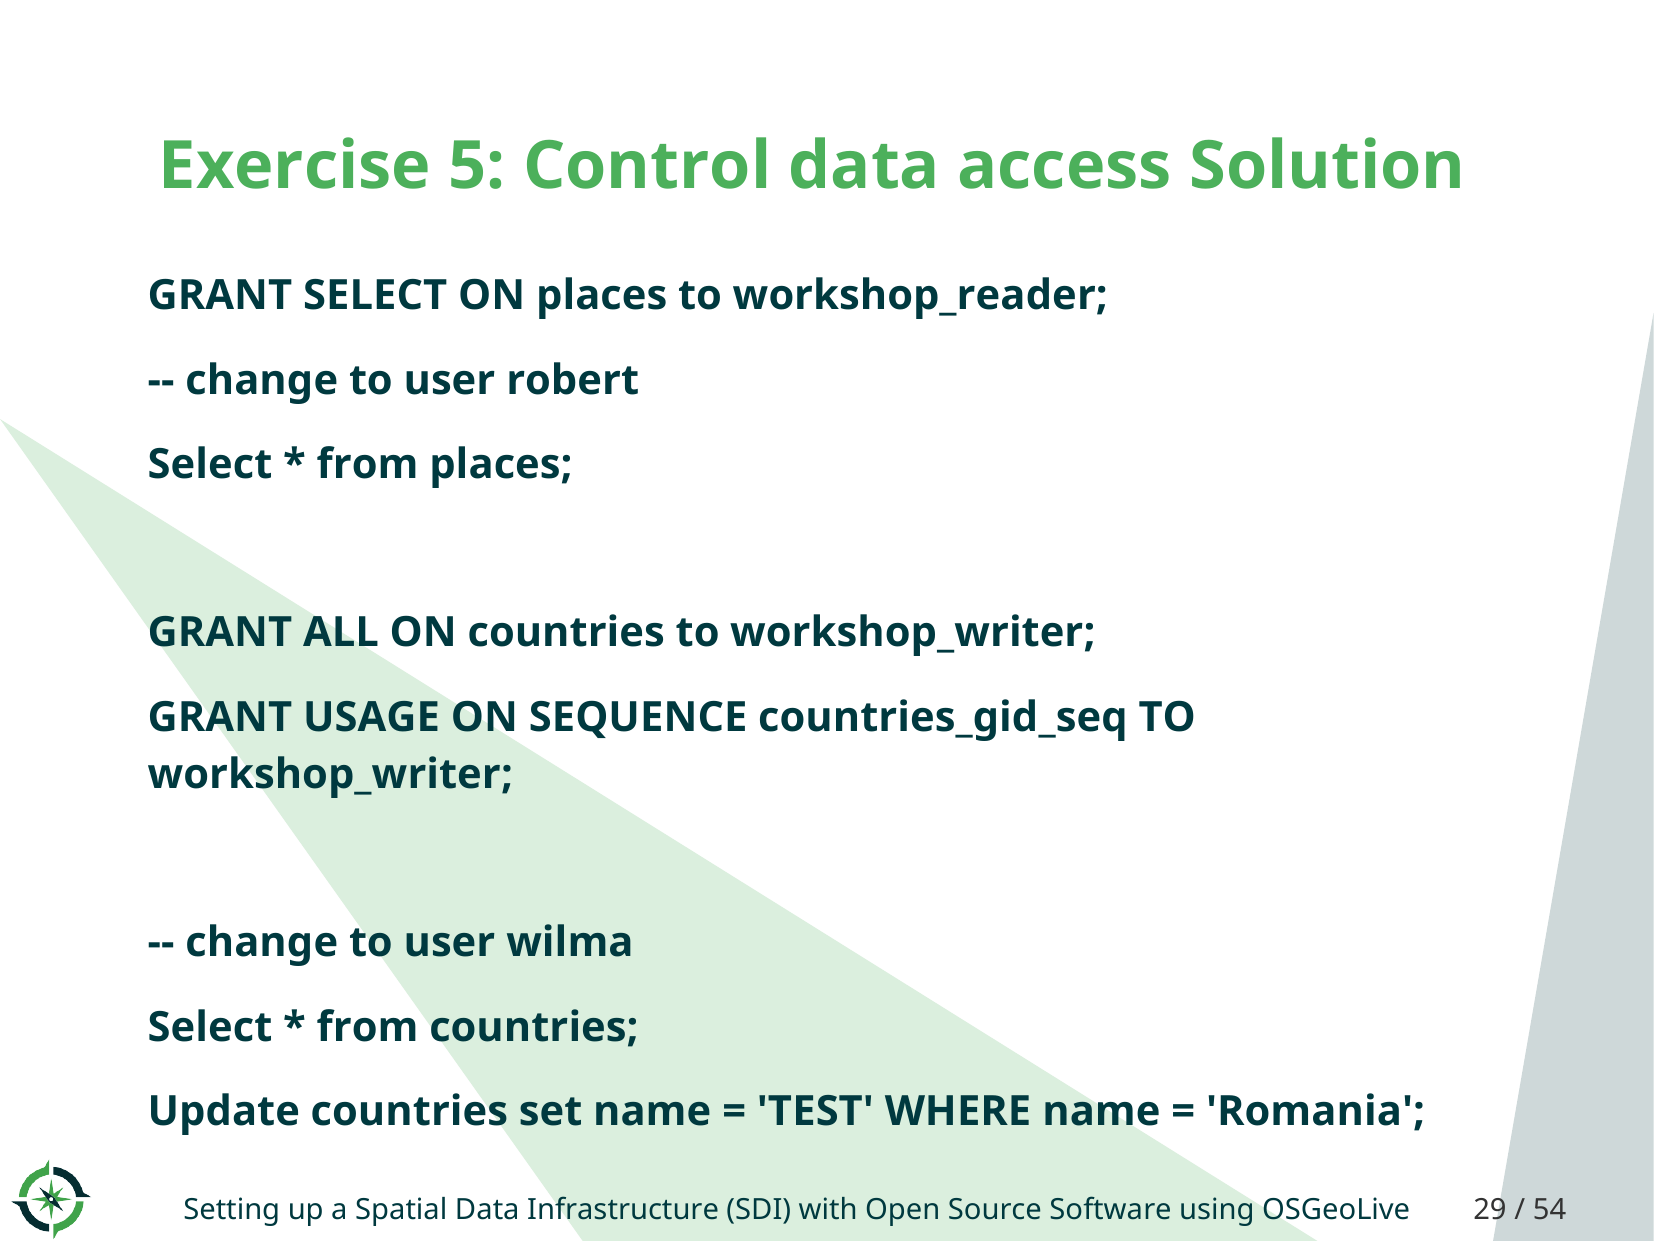

# Exercise 5: Control data access Solution
GRANT SELECT ON places to workshop_reader;
-- change to user robert
Select * from places;
GRANT ALL ON countries to workshop_writer;
GRANT USAGE ON SEQUENCE countries_gid_seq TO workshop_writer;
-- change to user wilma
Select * from countries;
Update countries set name = 'TEST' WHERE name = 'Romania';